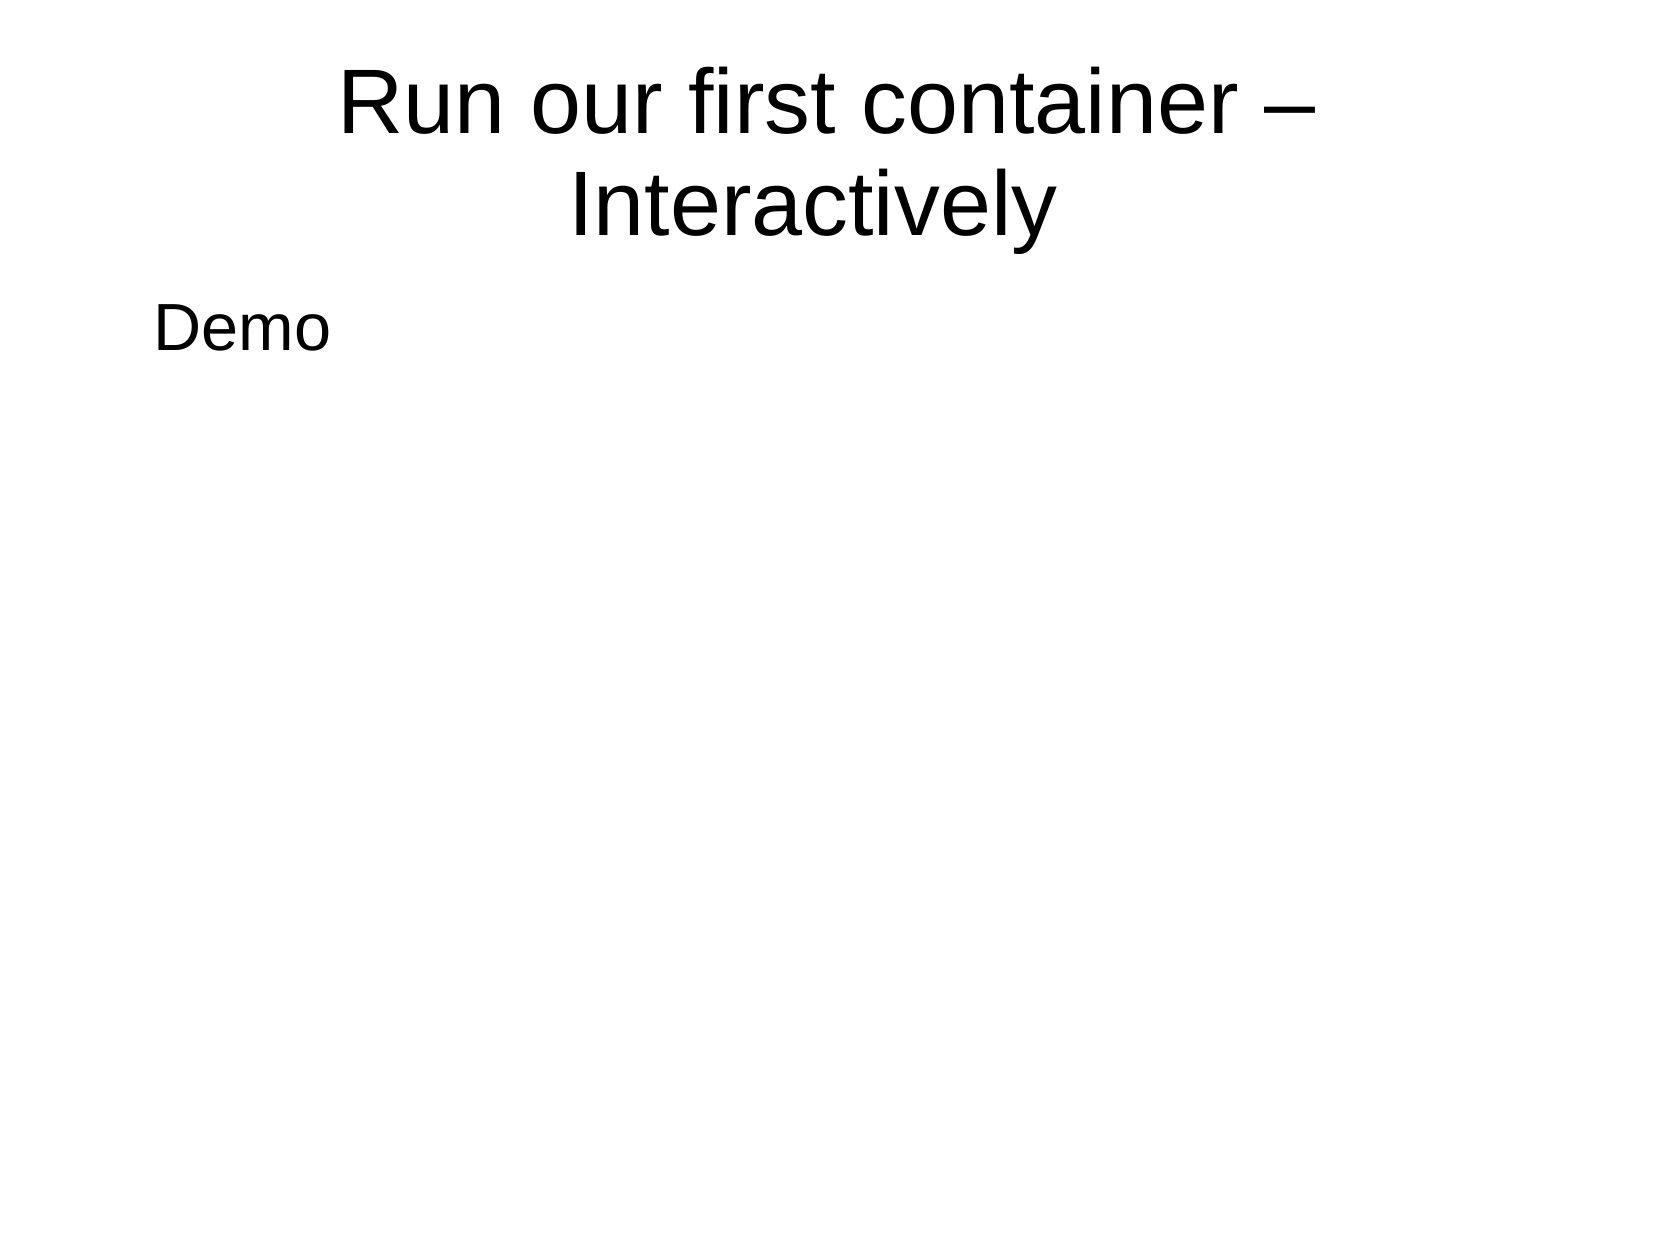

# Run our first container – Interactively
Demo